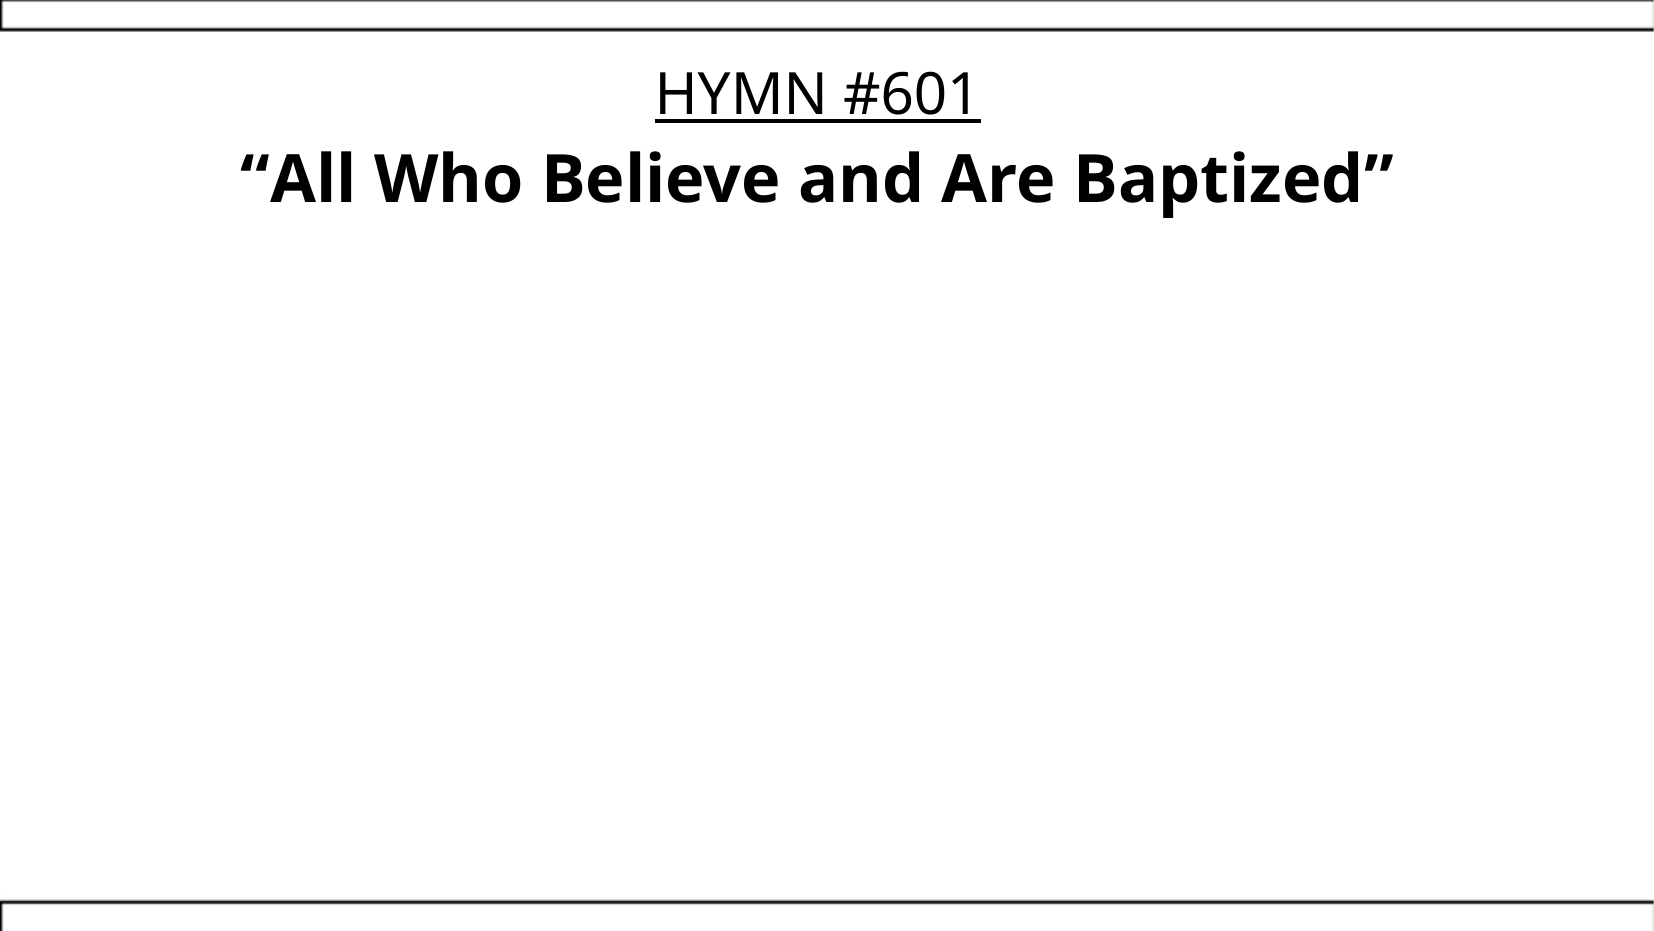

HYMN #601
“All Who Believe and Are Baptized”